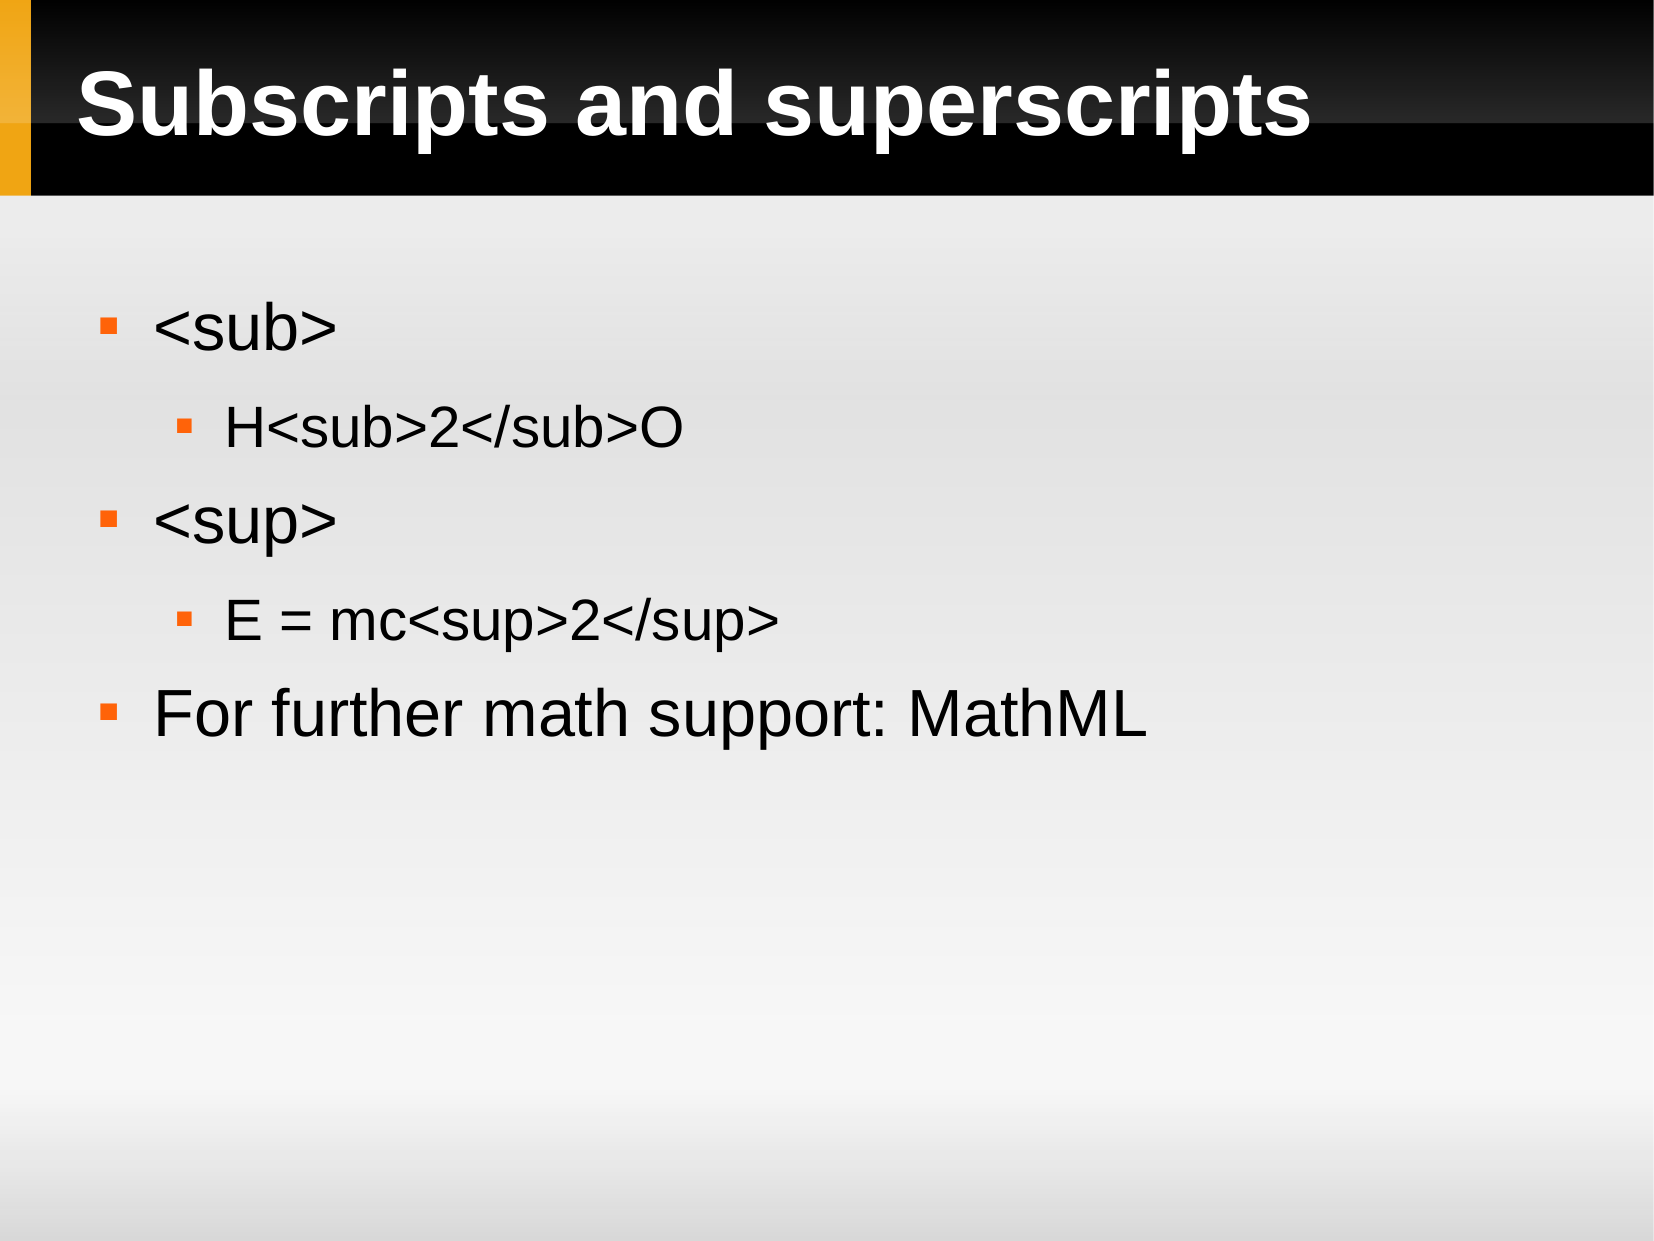

# Subscripts and superscripts
<sub>
H<sub>2</sub>O
<sup>
E = mc<sup>2</sup>
For further math support: MathML